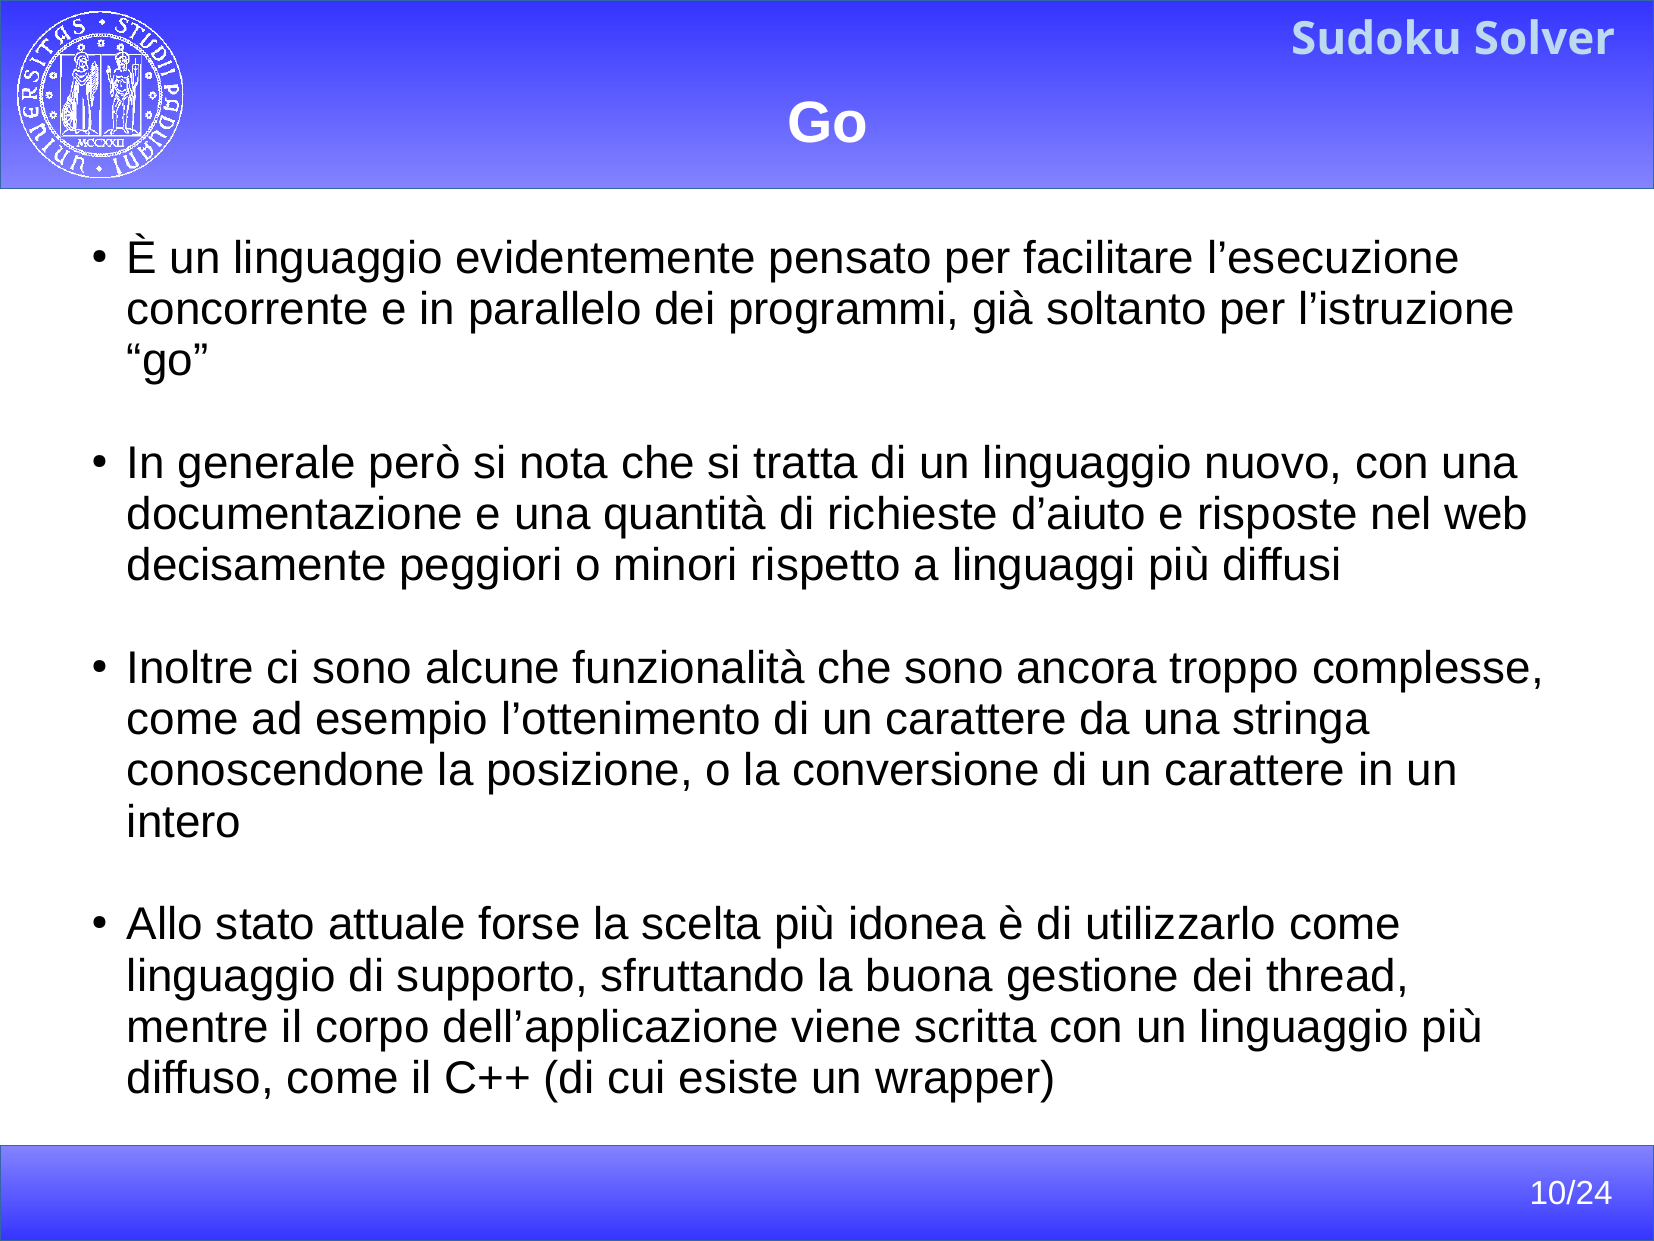

Sudoku Solver
Go
È un linguaggio evidentemente pensato per facilitare l’esecuzione concorrente e in parallelo dei programmi, già soltanto per l’istruzione “go”
In generale però si nota che si tratta di un linguaggio nuovo, con una documentazione e una quantità di richieste d’aiuto e risposte nel web decisamente peggiori o minori rispetto a linguaggi più diffusi
Inoltre ci sono alcune funzionalità che sono ancora troppo complesse, come ad esempio l’ottenimento di un carattere da una stringa conoscendone la posizione, o la conversione di un carattere in un intero
Allo stato attuale forse la scelta più idonea è di utilizzarlo come linguaggio di supporto, sfruttando la buona gestione dei thread, mentre il corpo dell’applicazione viene scritta con un linguaggio più diffuso, come il C++ (di cui esiste un wrapper)
10/24